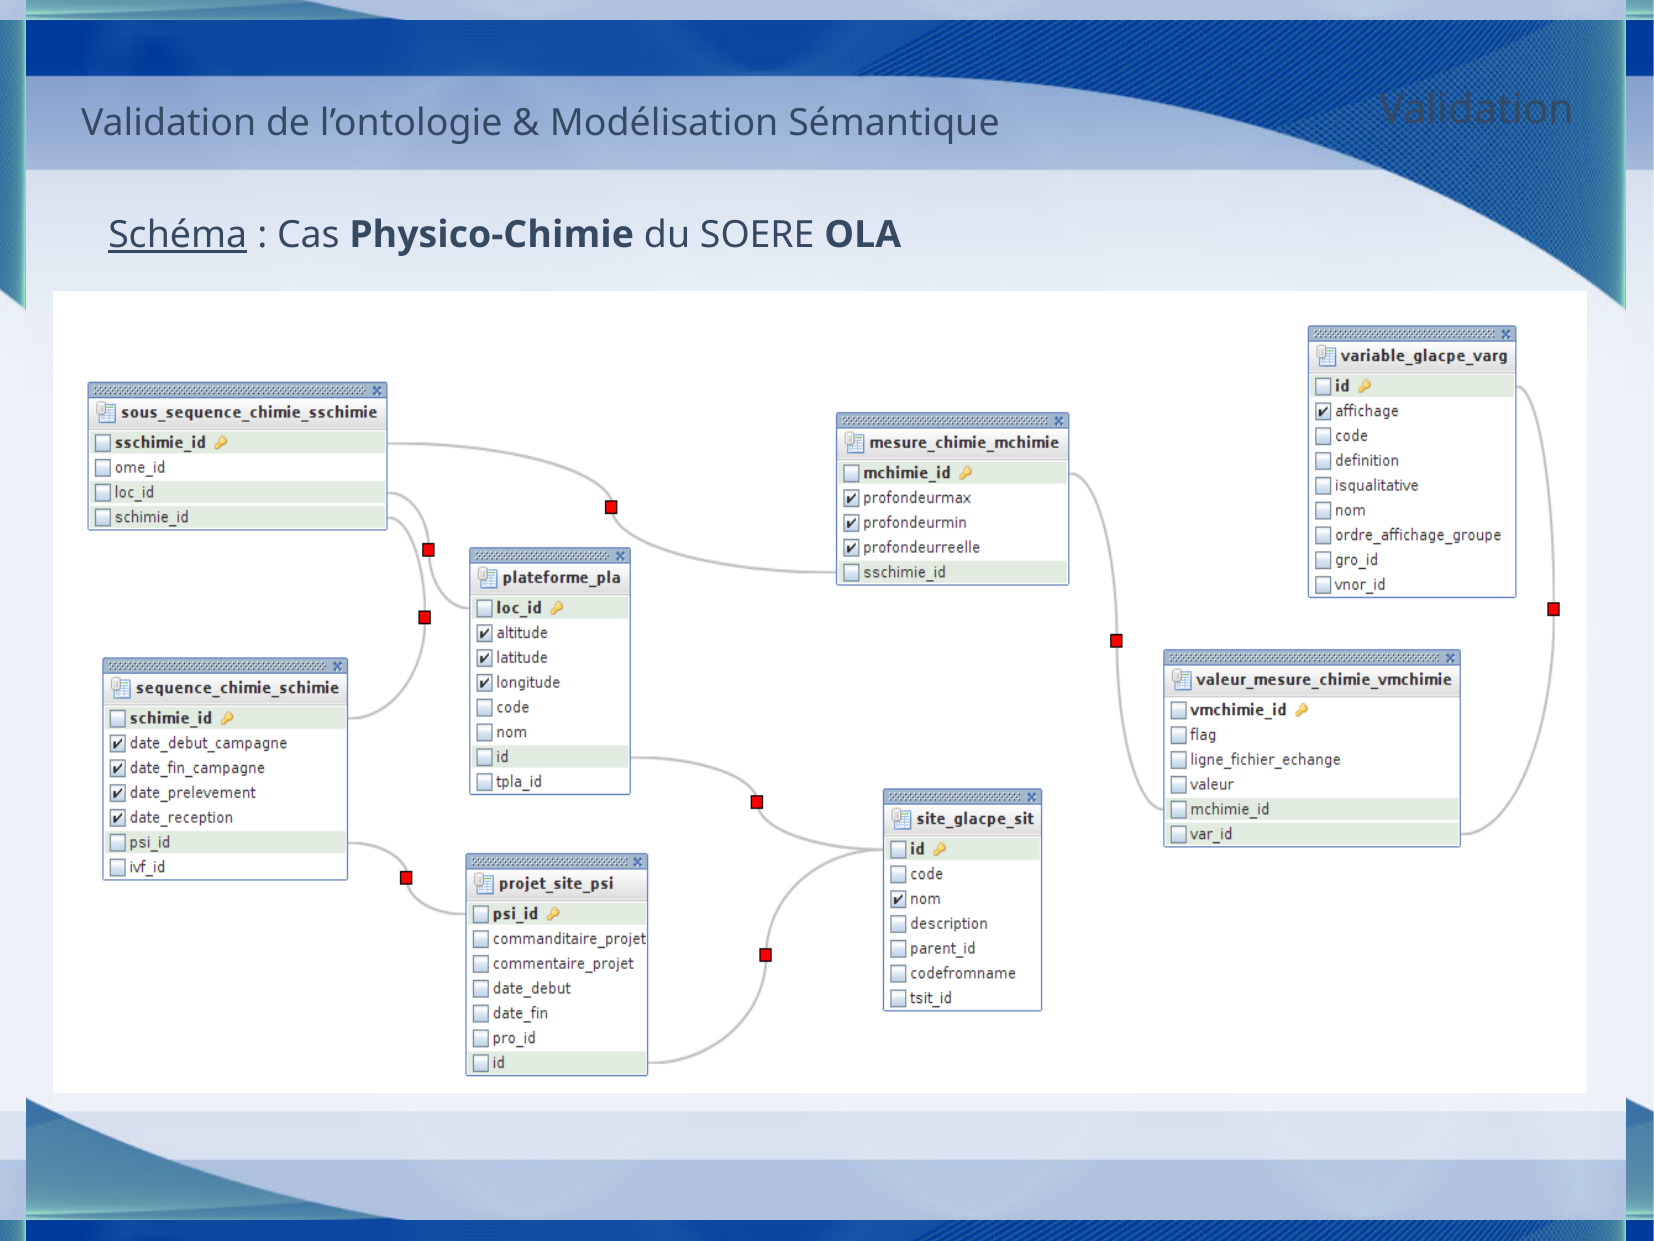

Validation
Validation de l’ontologie & Modélisation Sémantique
# Schéma : Cas Physico-Chimie du SOERE OLA